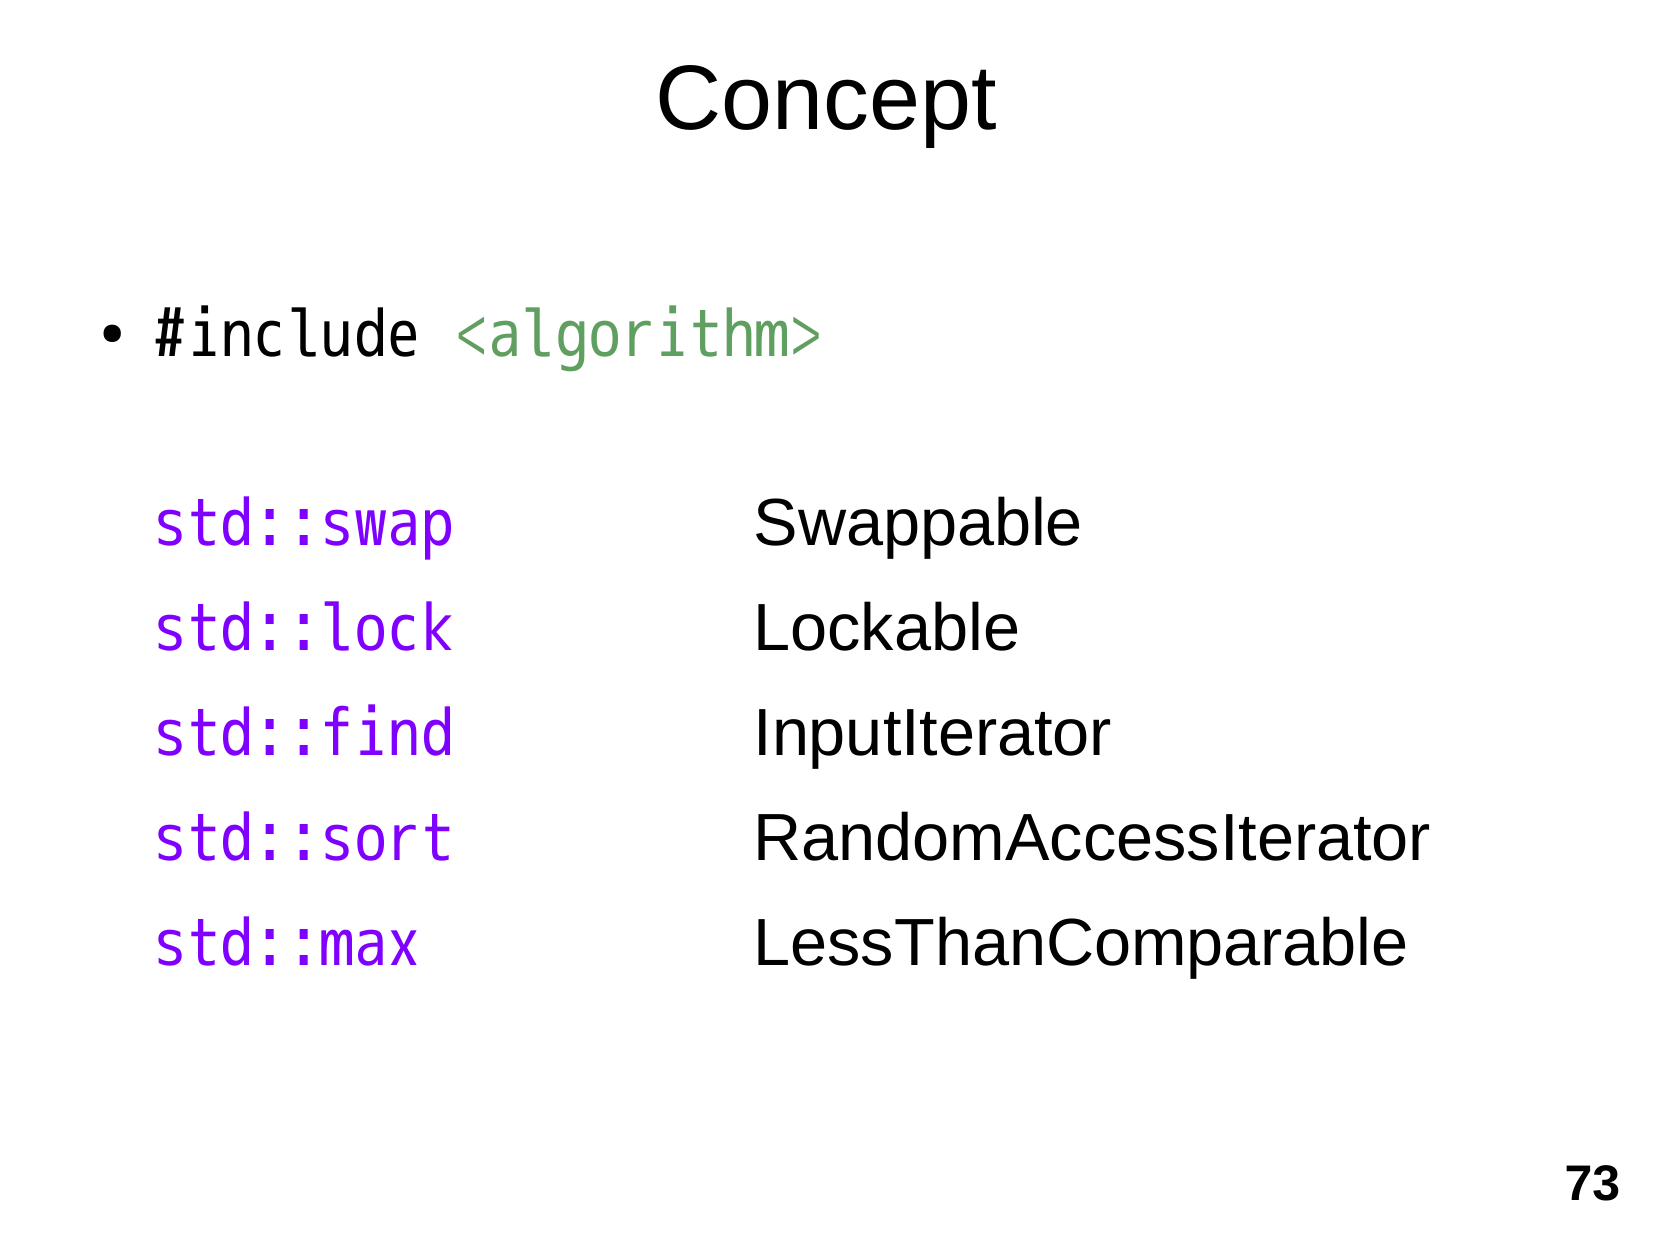

# Concept
#include <algorithm>
std::swap				Swappable
std::lock				Lockable
std::find				InputIterator
std::sort				RandomAccessIterator
std::max 				LessThanComparable
73